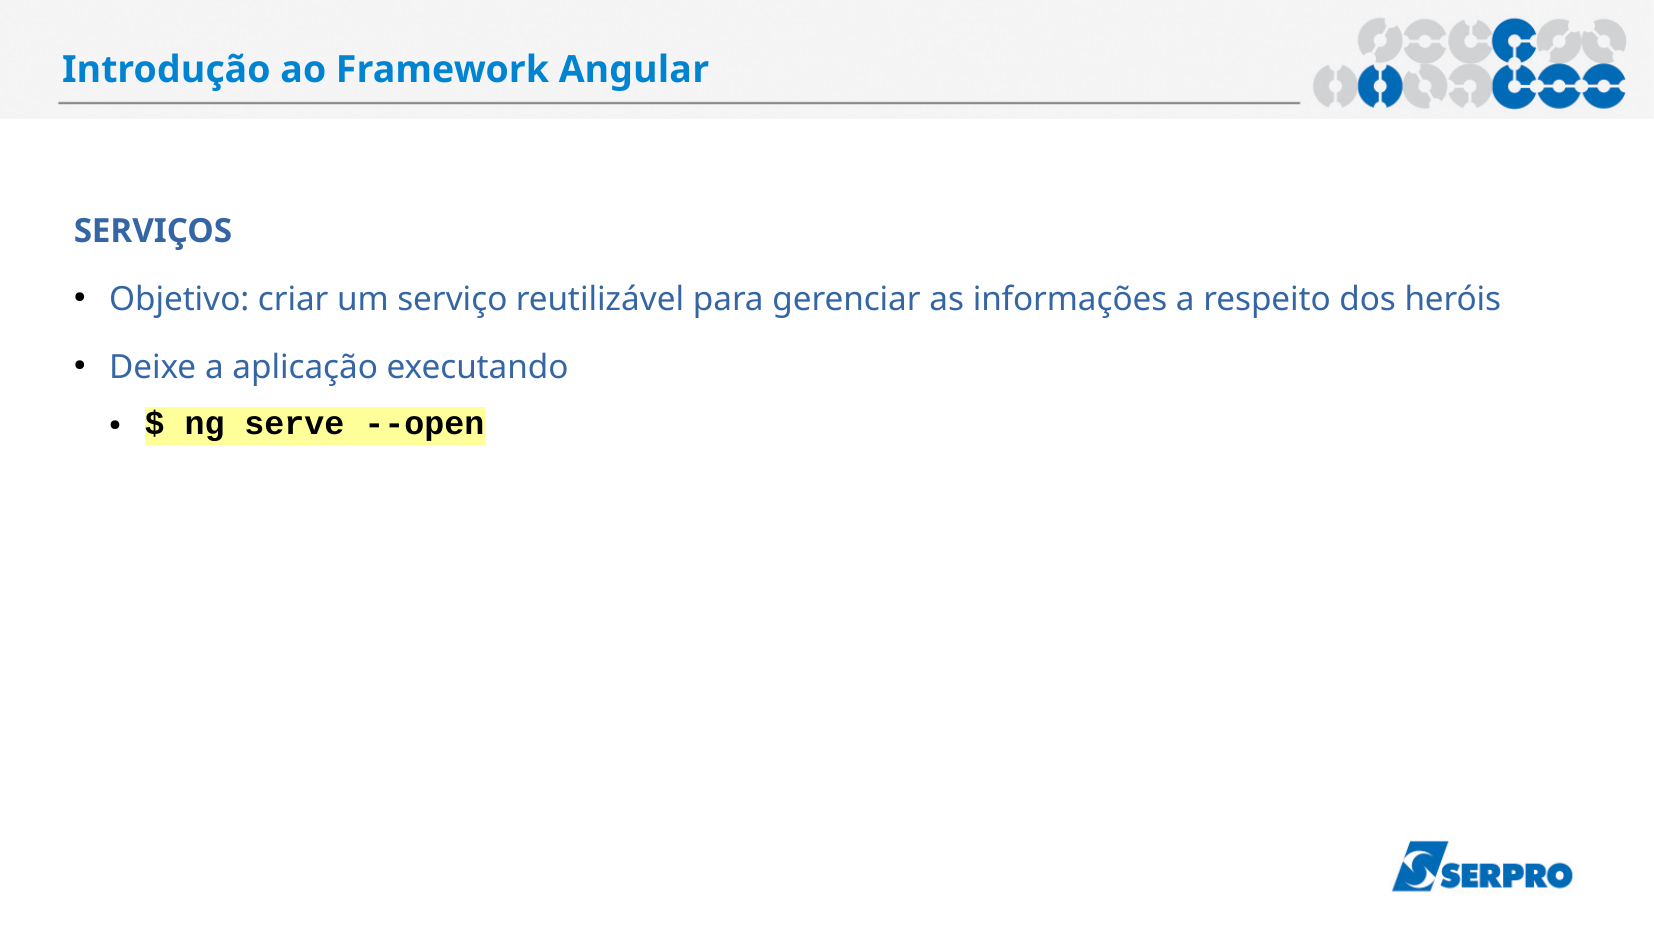

Introdução ao Framework Angular
SERVIÇOS
Objetivo: criar um serviço reutilizável para gerenciar as informações a respeito dos heróis
Deixe a aplicação executando
$ ng serve --open